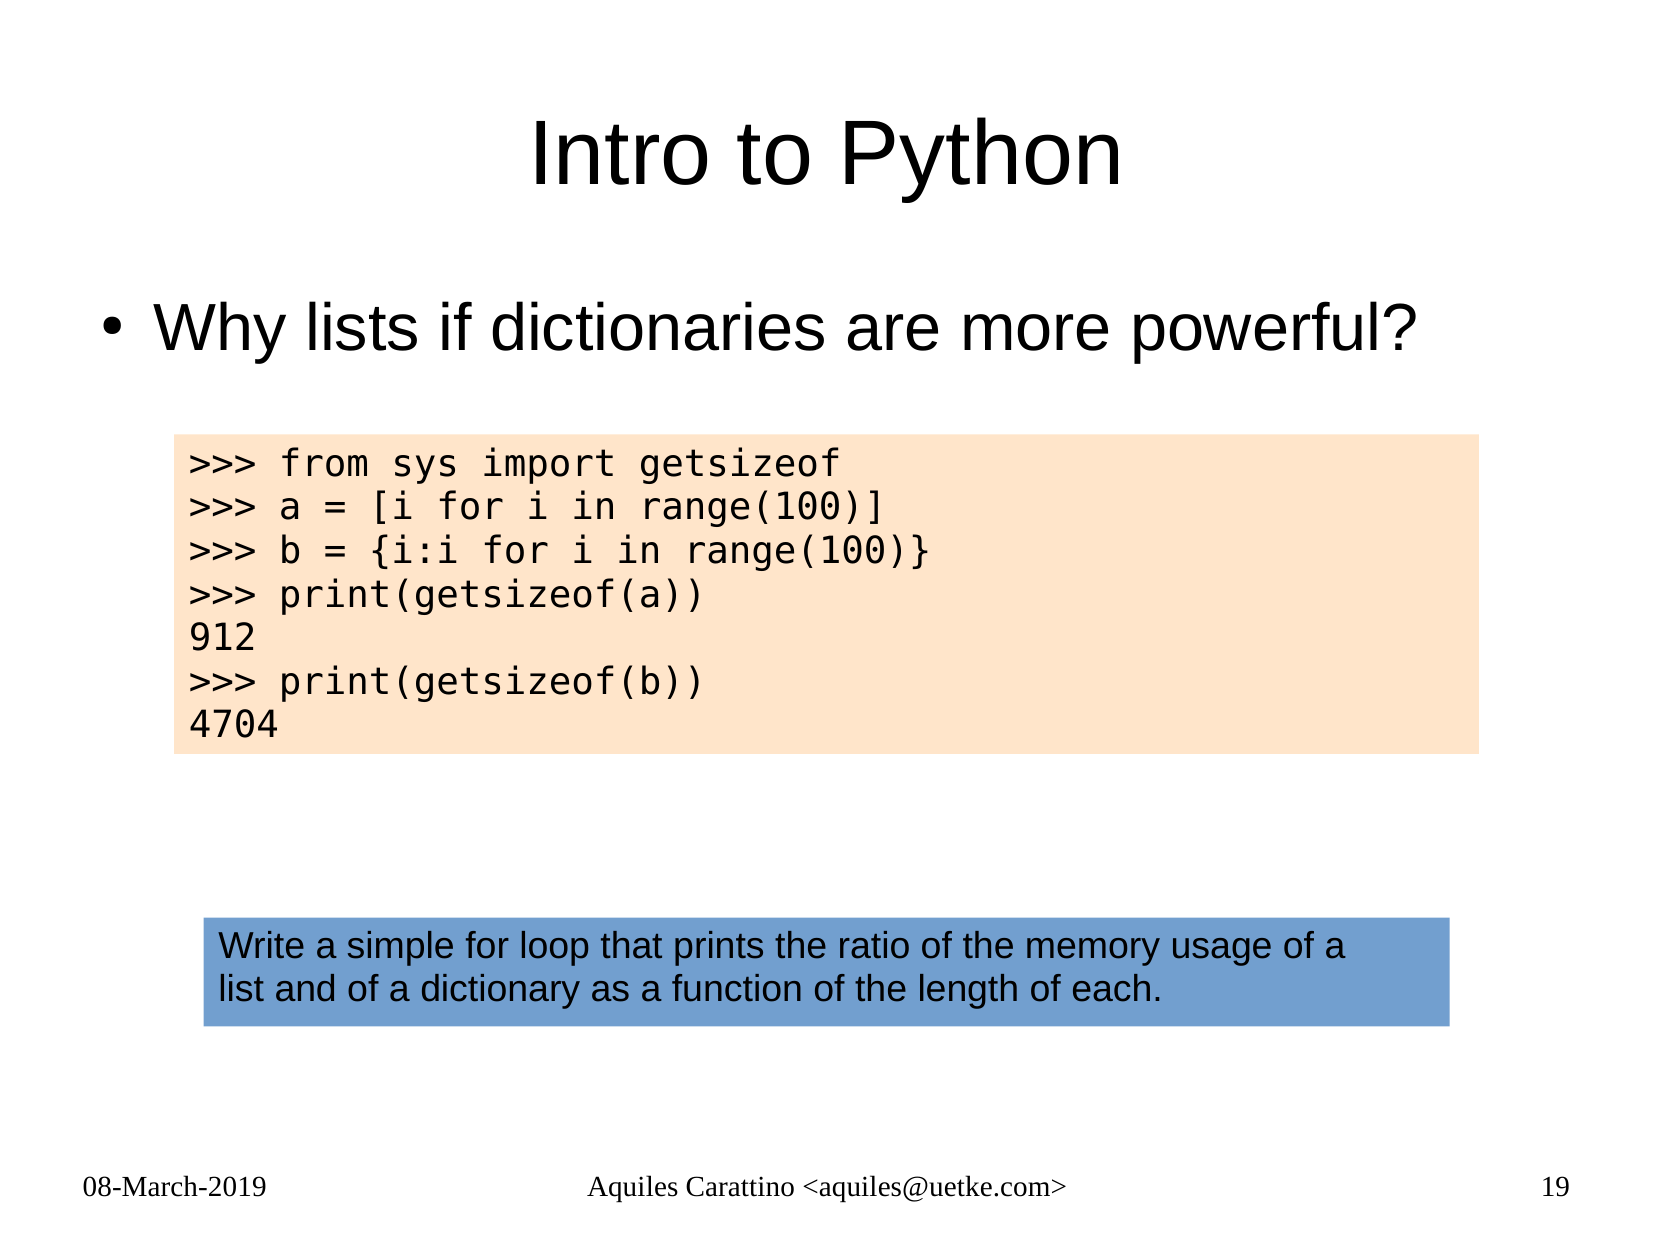

# Intro to Python
Why lists if dictionaries are more powerful?
>>> from sys import getsizeof
>>> a = [i for i in range(100)]
>>> b = {i:i for i in range(100)}
>>> print(getsizeof(a))
912
>>> print(getsizeof(b))
4704
Write a simple for loop that prints the ratio of the memory usage of a
list and of a dictionary as a function of the length of each.
08-March-2019
Aquiles Carattino <aquiles@uetke.com>
19